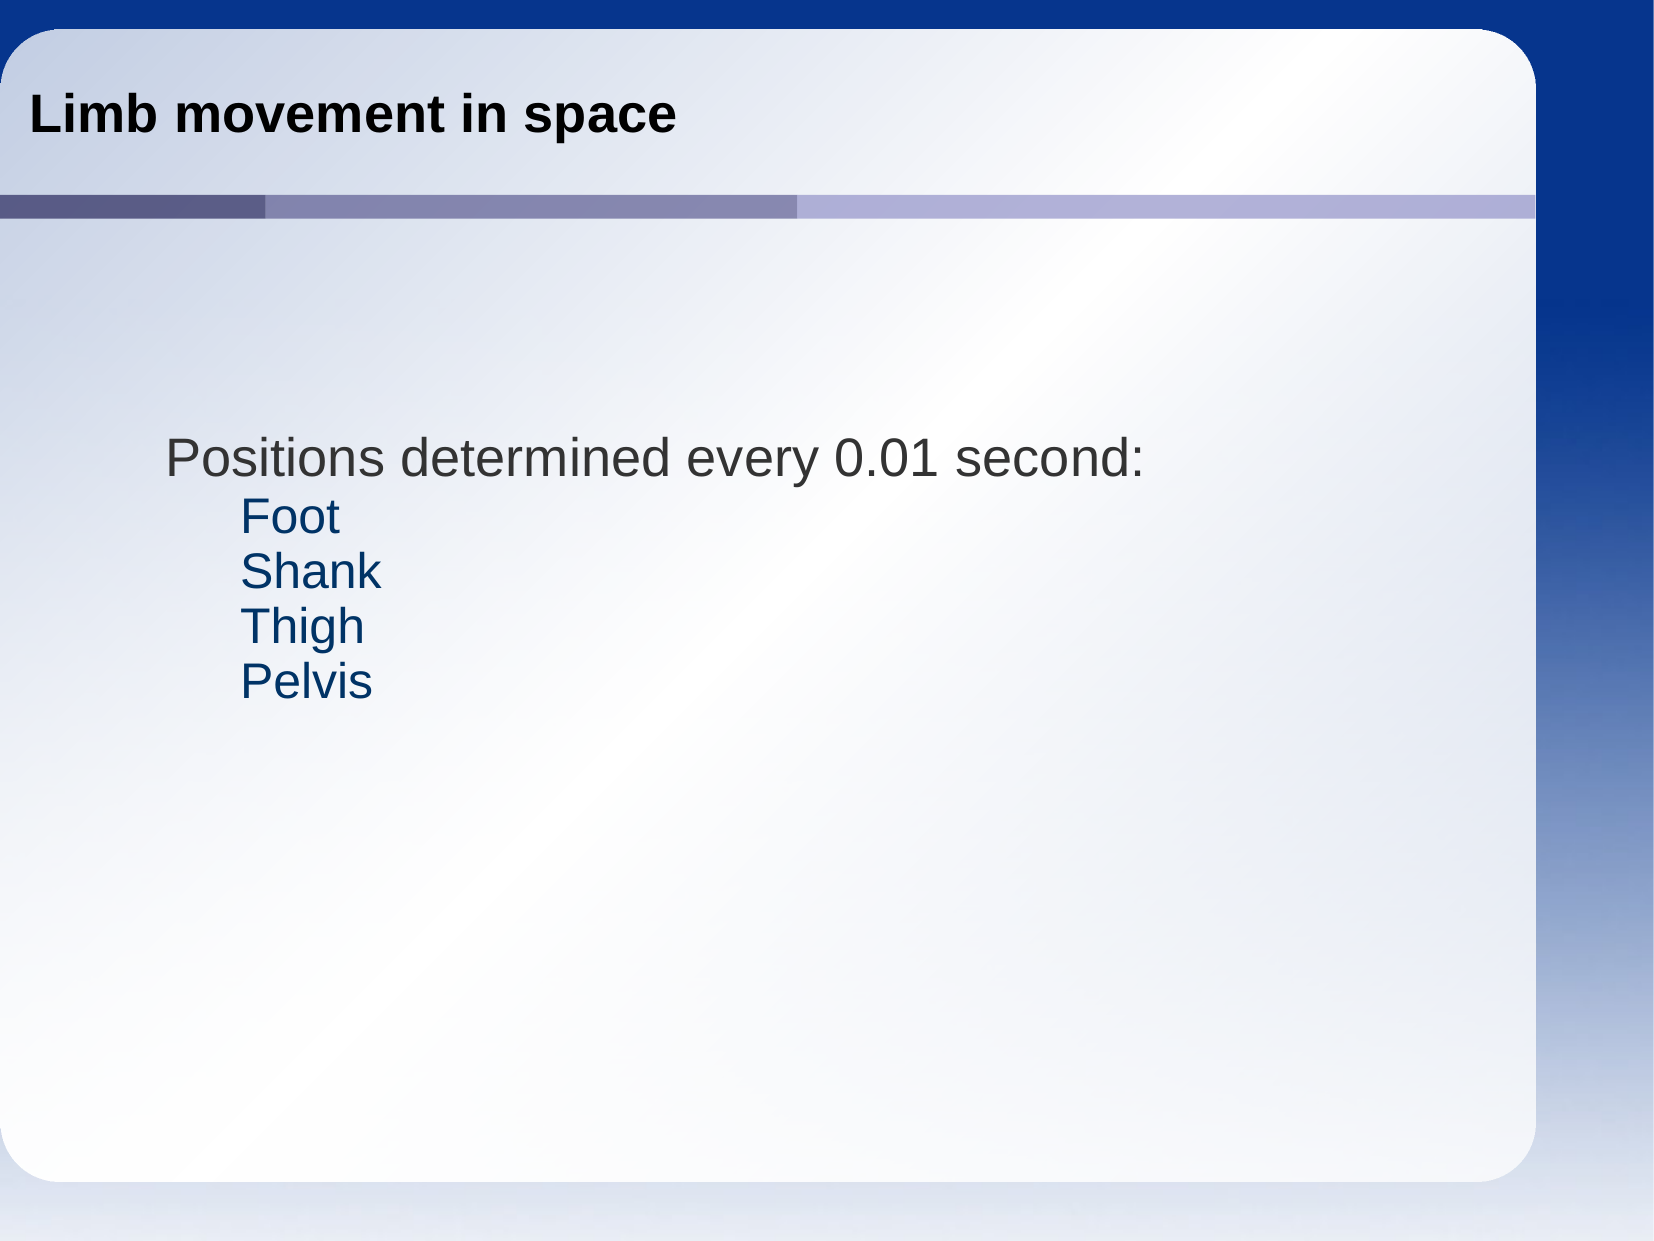

# Limb movement in space
Positions determined every 0.01 second:
Foot
Shank
Thigh
Pelvis